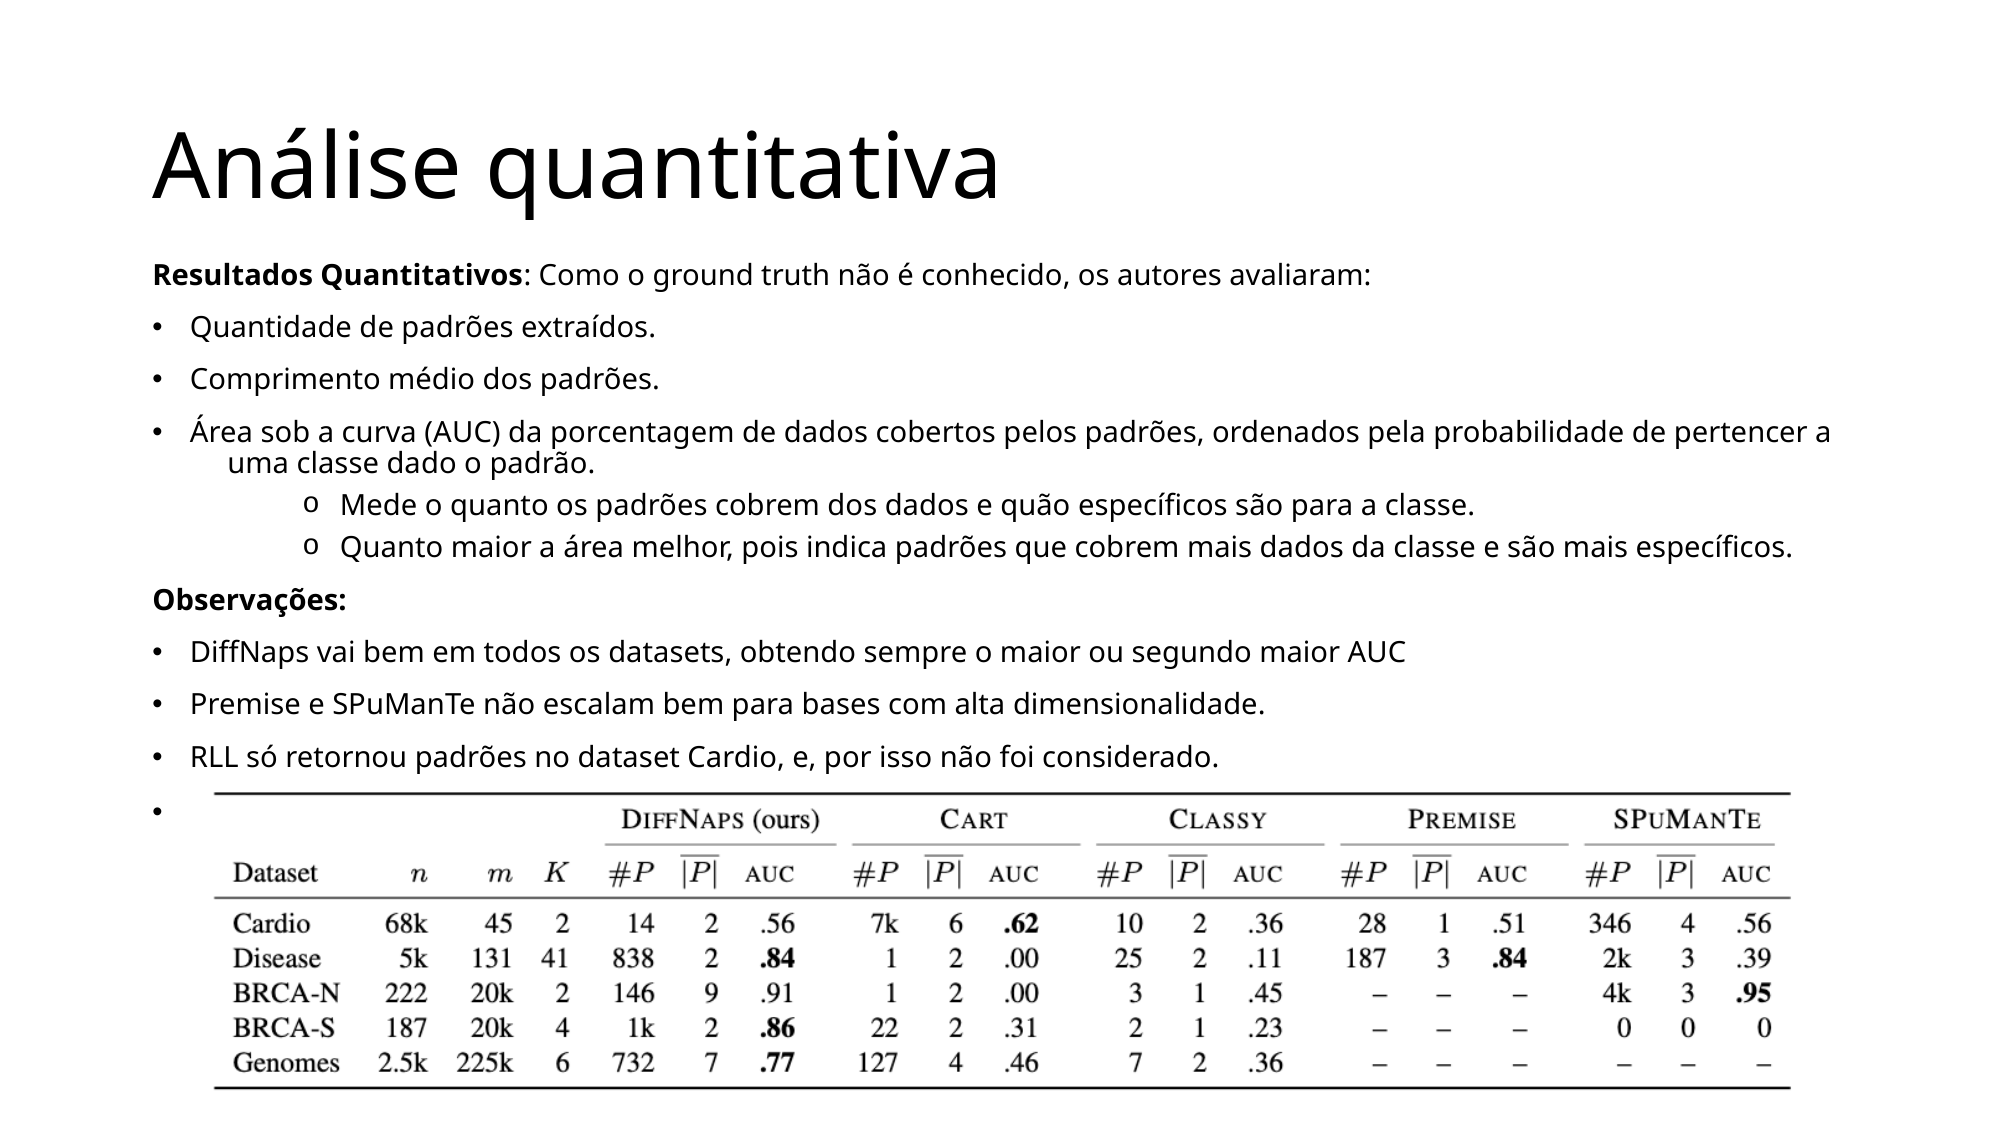

# Análise quantitativa
Resultados Quantitativos: Como o ground truth não é conhecido, os autores avaliaram:
Quantidade de padrões extraídos.
Comprimento médio dos padrões.
Área sob a curva (AUC) da porcentagem de dados cobertos pelos padrões, ordenados pela probabilidade de pertencer a uma classe dado o padrão.
Mede o quanto os padrões cobrem dos dados e quão específicos são para a classe.
Quanto maior a área melhor, pois indica padrões que cobrem mais dados da classe e são mais específicos.
Observações:
DiffNaps vai bem em todos os datasets, obtendo sempre o maior ou segundo maior AUC
Premise e SPuManTe não escalam bem para bases com alta dimensionalidade.
RLL só retornou padrões no dataset Cardio, e, por isso não foi considerado.